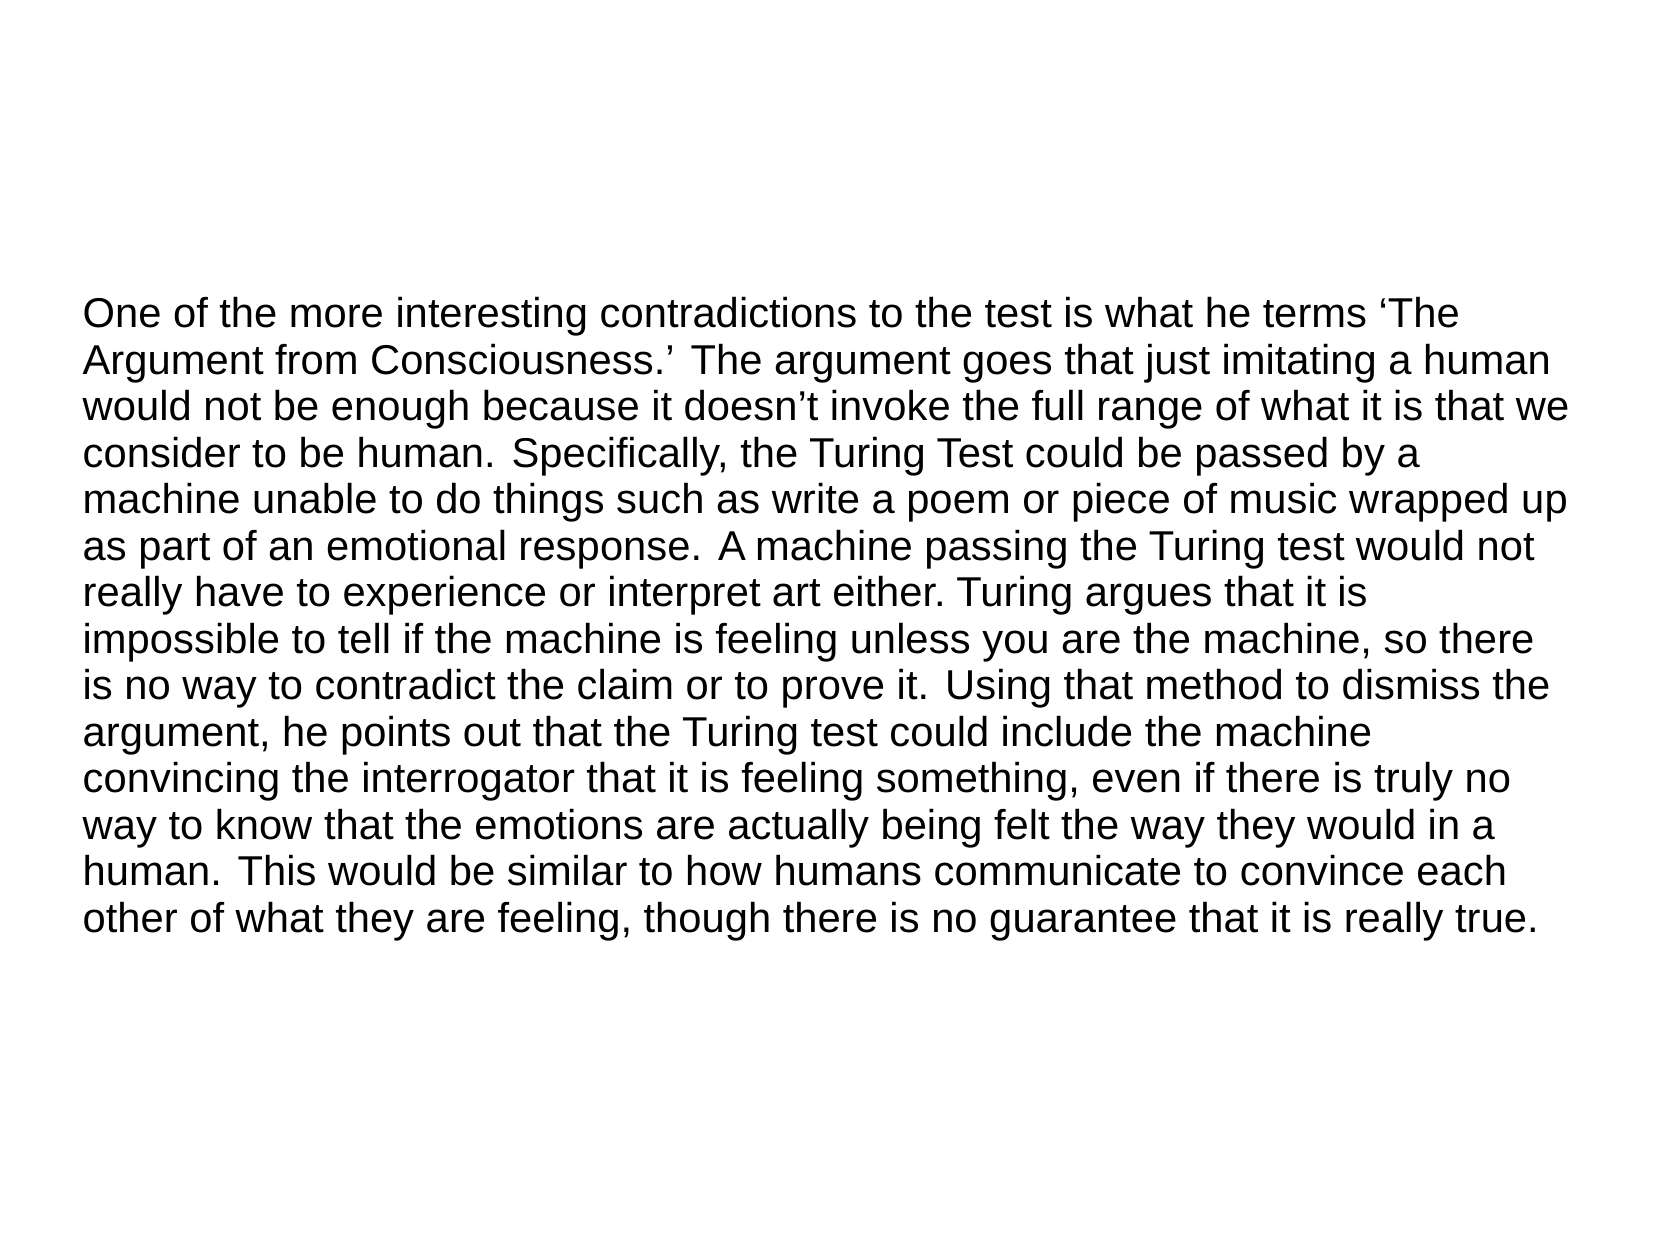

# One of the more interesting contradictions to the test is what he terms ‘The Argument from Consciousness.’ The argument goes that just imitating a human would not be enough because it doesn’t invoke the full range of what it is that we consider to be human. Specifically, the Turing Test could be passed by a machine unable to do things such as write a poem or piece of music wrapped up as part of an emotional response. A machine passing the Turing test would not really have to experience or interpret art either. Turing argues that it is impossible to tell if the machine is feeling unless you are the machine, so there is no way to contradict the claim or to prove it. Using that method to dismiss the argument, he points out that the Turing test could include the machine convincing the interrogator that it is feeling something, even if there is truly no way to know that the emotions are actually being felt the way they would in a human. This would be similar to how humans communicate to convince each other of what they are feeling, though there is no guarantee that it is really true.